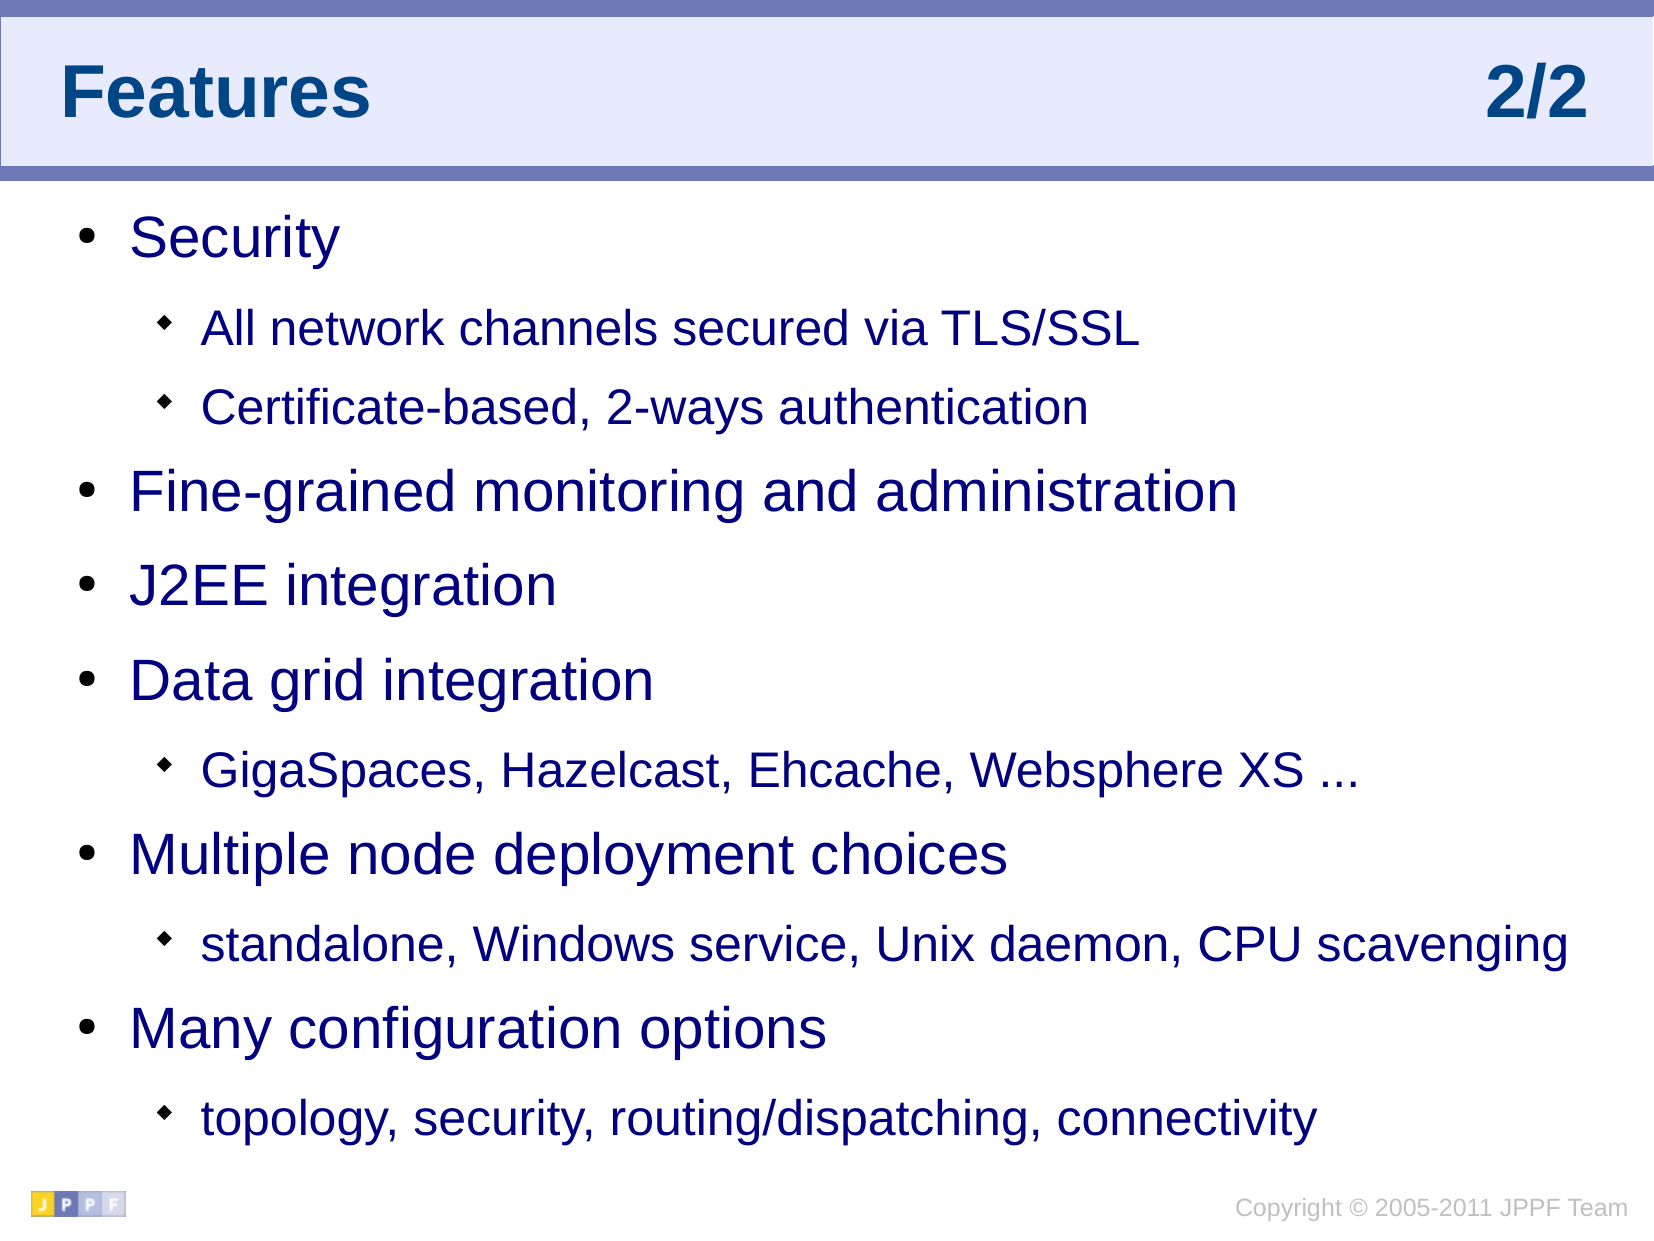

# Features															2/2
Security
All network channels secured via TLS/SSL
Certificate-based, 2-ways authentication
Fine-grained monitoring and administration
J2EE integration
Data grid integration
GigaSpaces, Hazelcast, Ehcache, Websphere XS ...
Multiple node deployment choices
standalone, Windows service, Unix daemon, CPU scavenging
Many configuration options
topology, security, routing/dispatching, connectivity